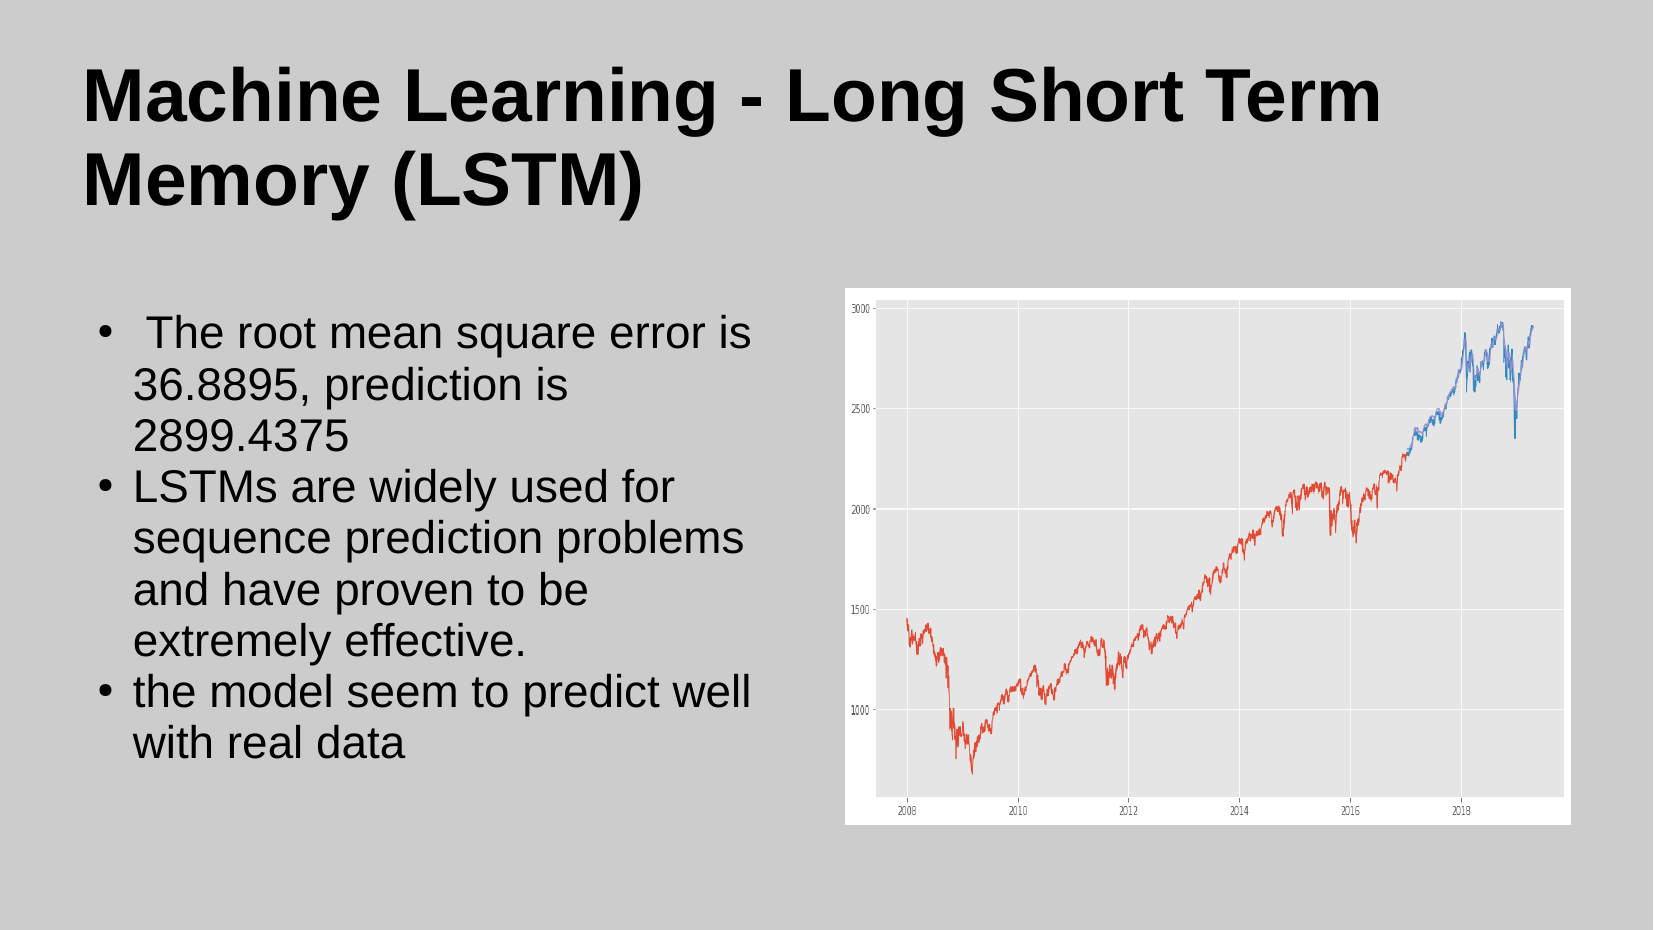

# Machine Learning - Long Short Term Memory (LSTM)
 The root mean square error is 36.8895, prediction is 2899.4375
LSTMs are widely used for sequence prediction problems and have proven to be extremely effective.
the model seem to predict well with real data